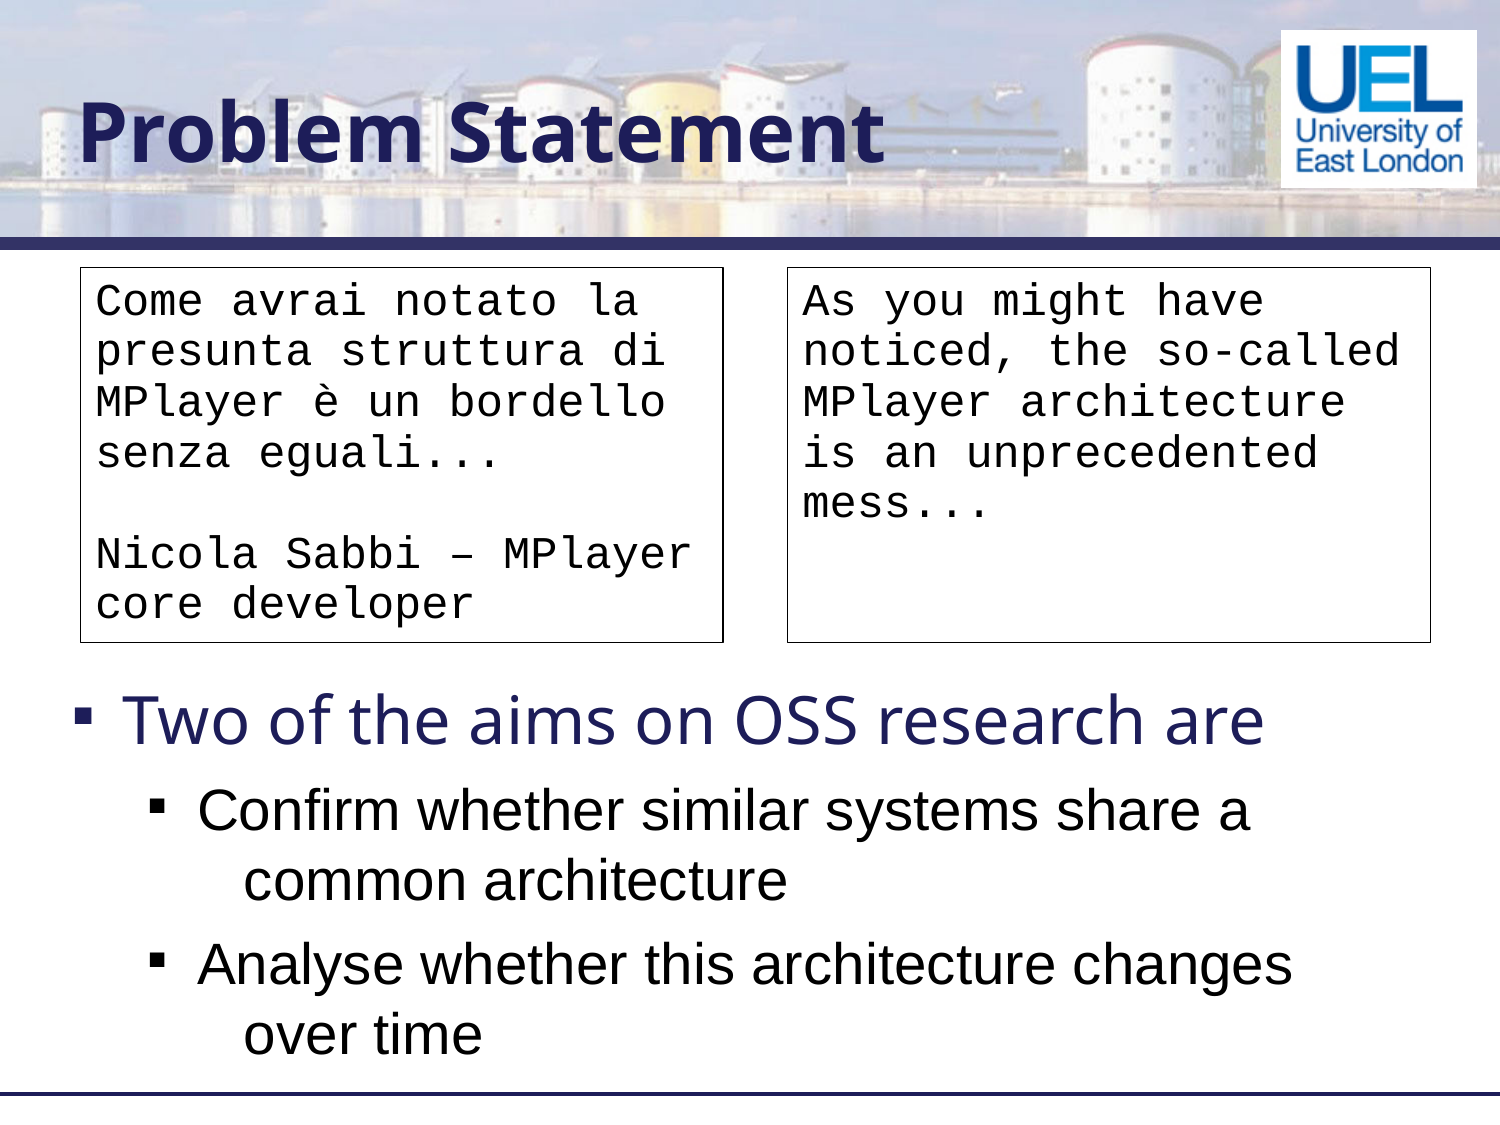

# Problem Statement
Come avrai notato la presunta struttura di MPlayer è un bordello senza eguali...
Nicola Sabbi – MPlayer core developer
As you might have noticed, the so-called MPlayer architecture is an unprecedented mess...
Two of the aims on OSS research are
Confirm whether similar systems share a common architecture
Analyse whether this architecture changes over time